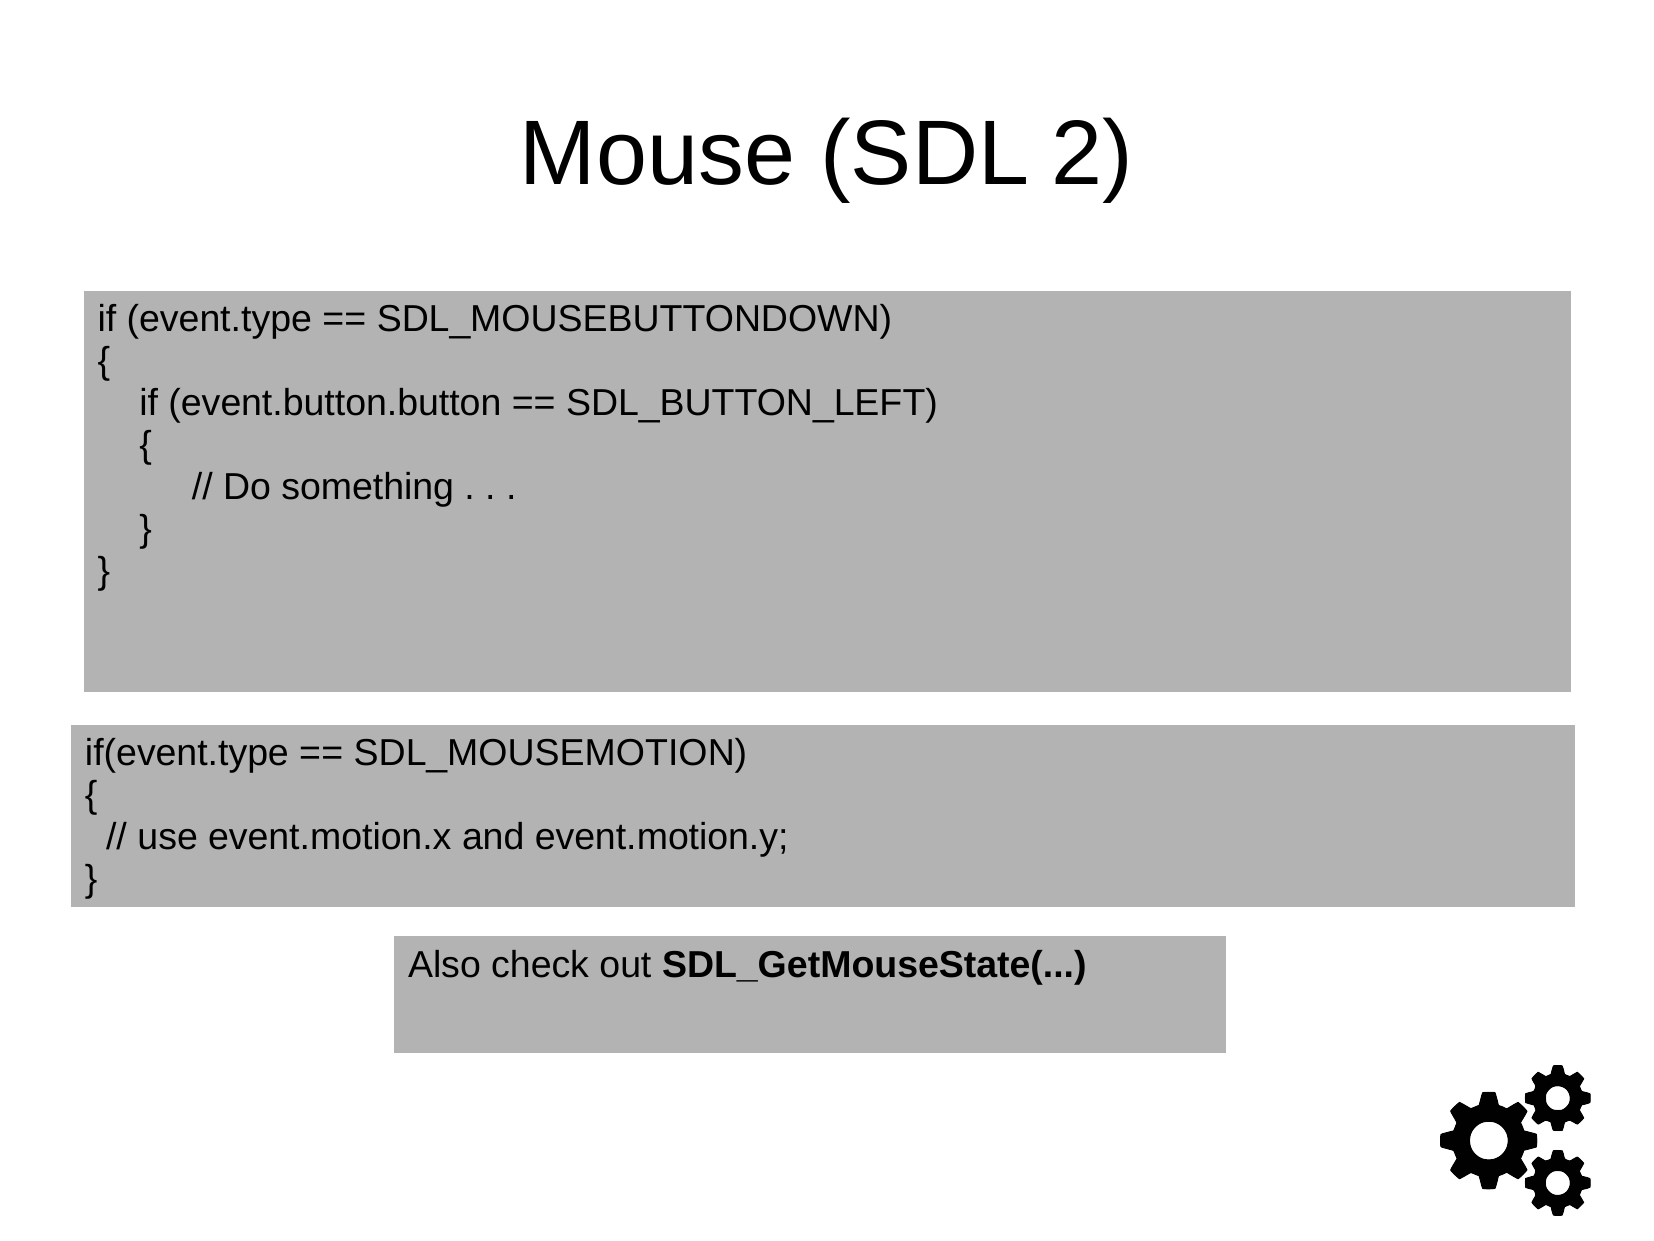

# Mouse (SDL 2)
| if (event.type == SDL\_MOUSEBUTTONDOWN) { if (event.button.button == SDL\_BUTTON\_LEFT) { // Do something . . . } } |
| --- |
| if(event.type == SDL\_MOUSEMOTION) { // use event.motion.x and event.motion.y; } |
| --- |
| Also check out SDL\_GetMouseState(...) |
| --- |